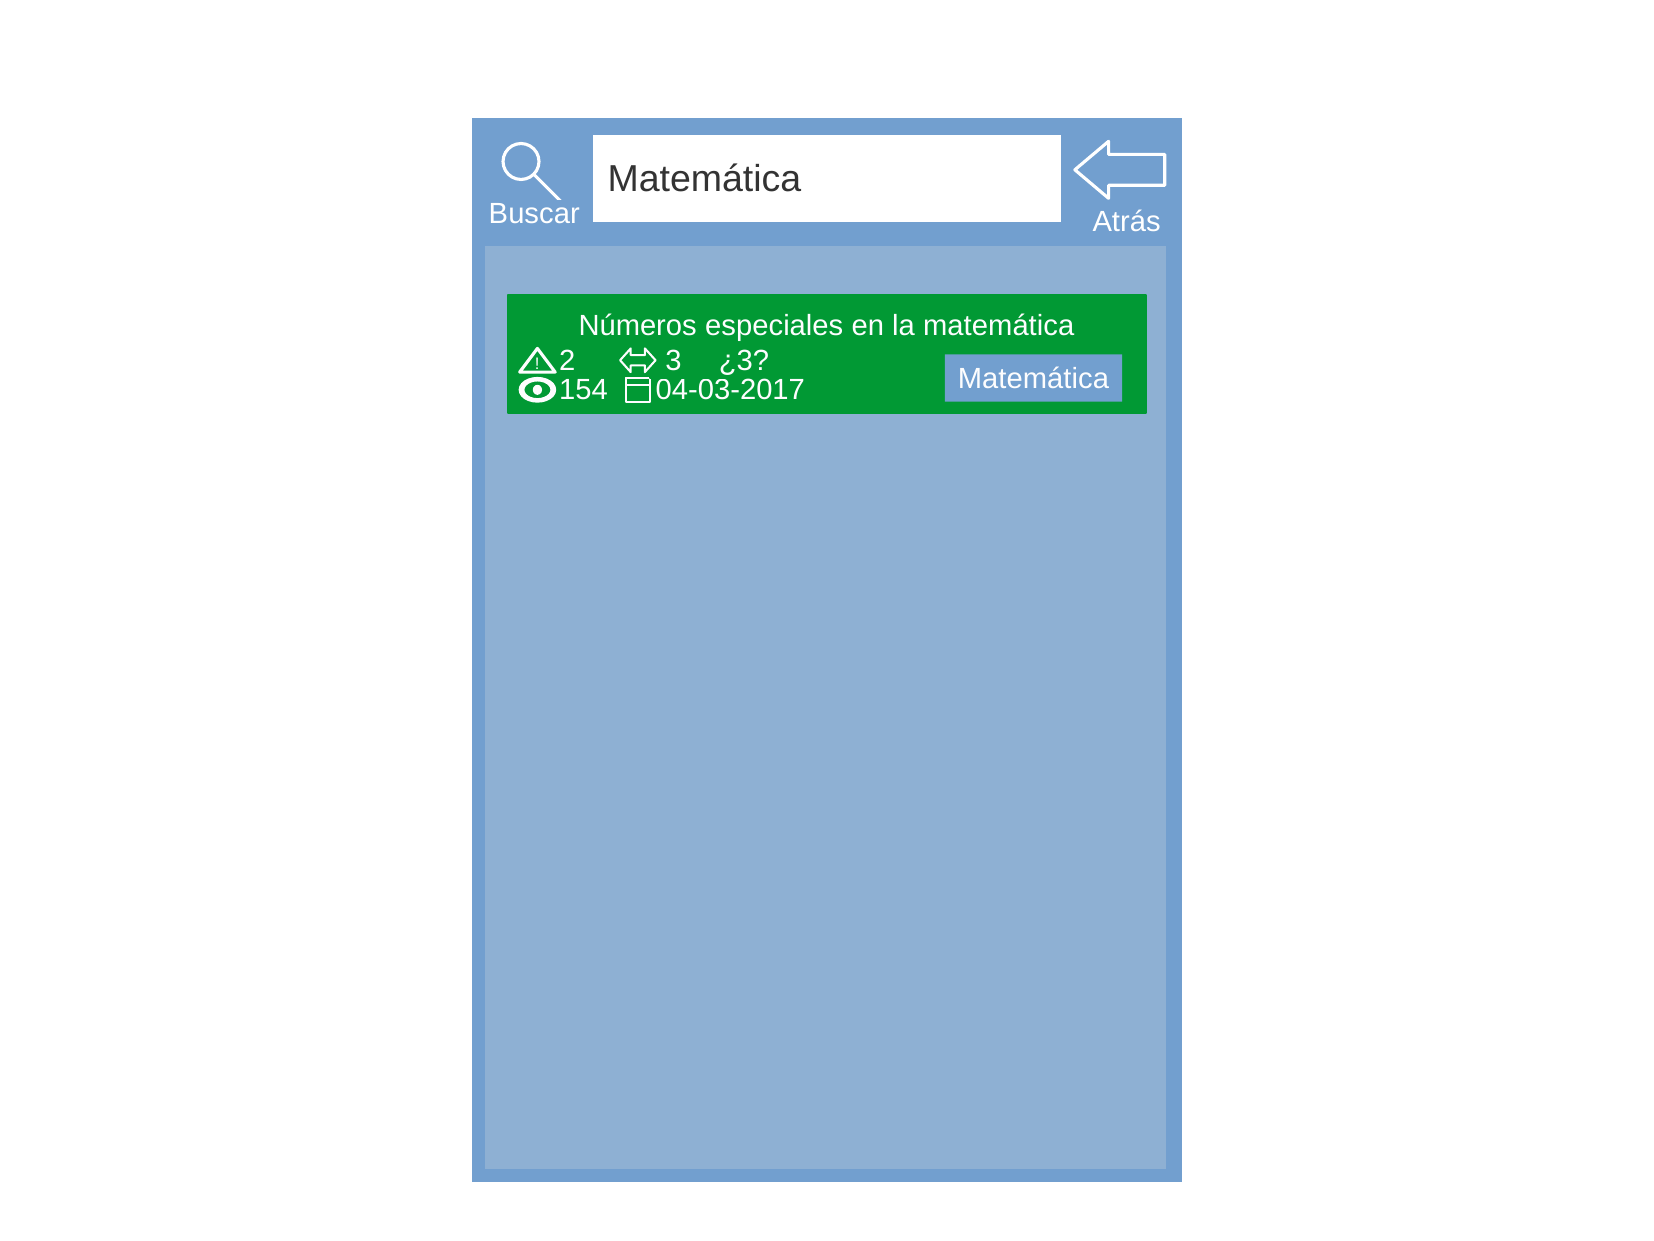

Buscar
Atrás
Matemática
Números especiales en la matemática
2
3
¿3?
!
Matemática
154
04-03-2017